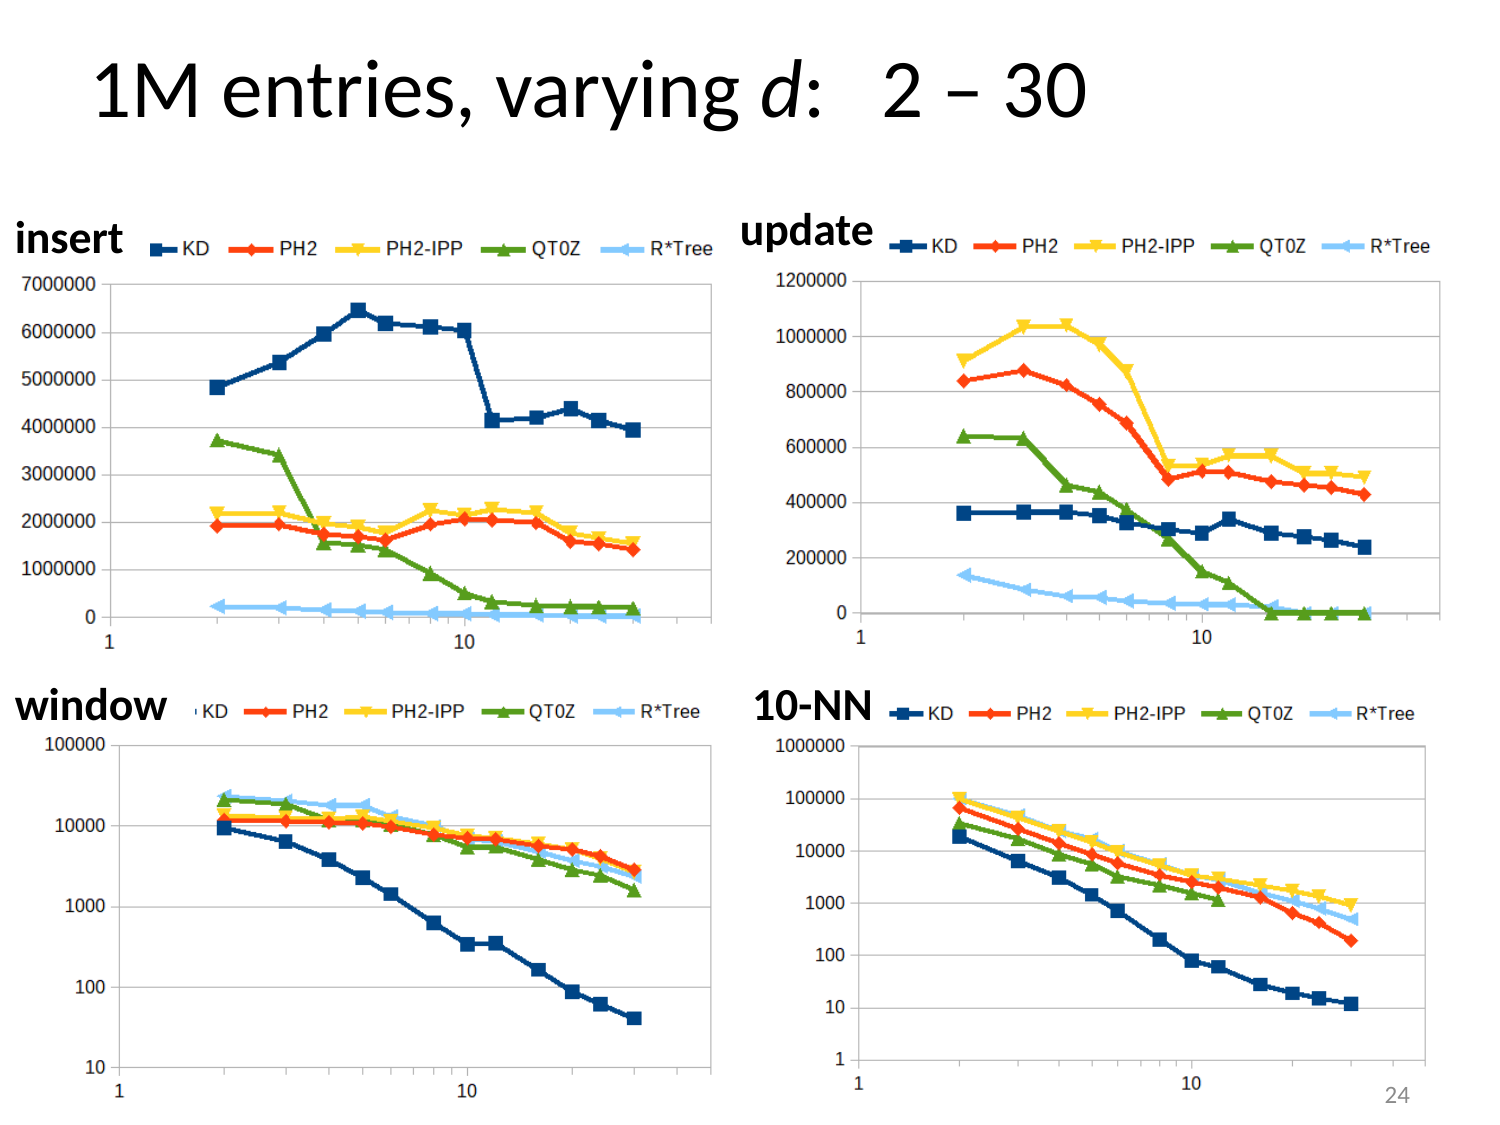

1M entries, varying d: 2 – 30
update
insert
window
10-NN